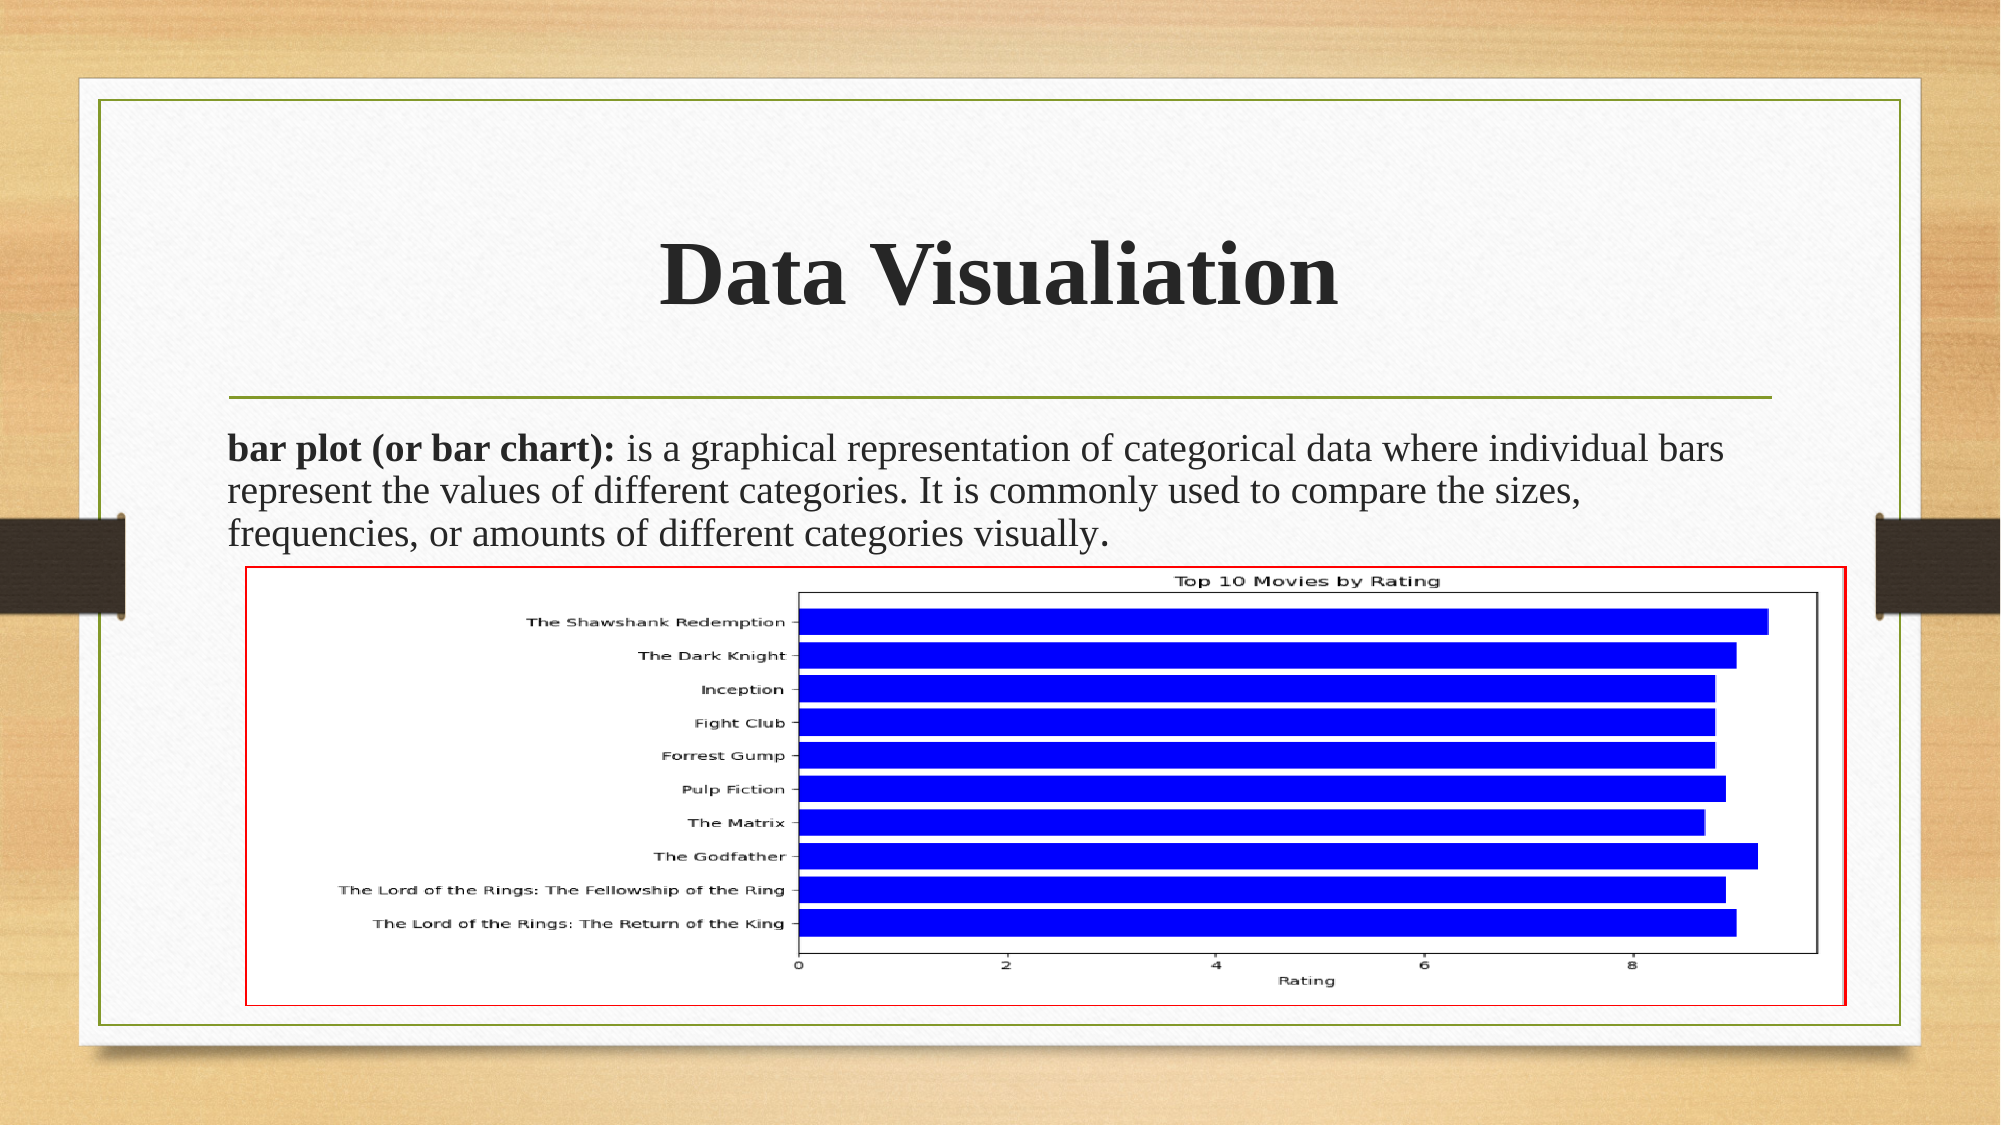

# Data Visualiation
bar plot (or bar chart): is a graphical representation of categorical data where individual bars represent the values of different categories. It is commonly used to compare the sizes, frequencies, or amounts of different categories visually.